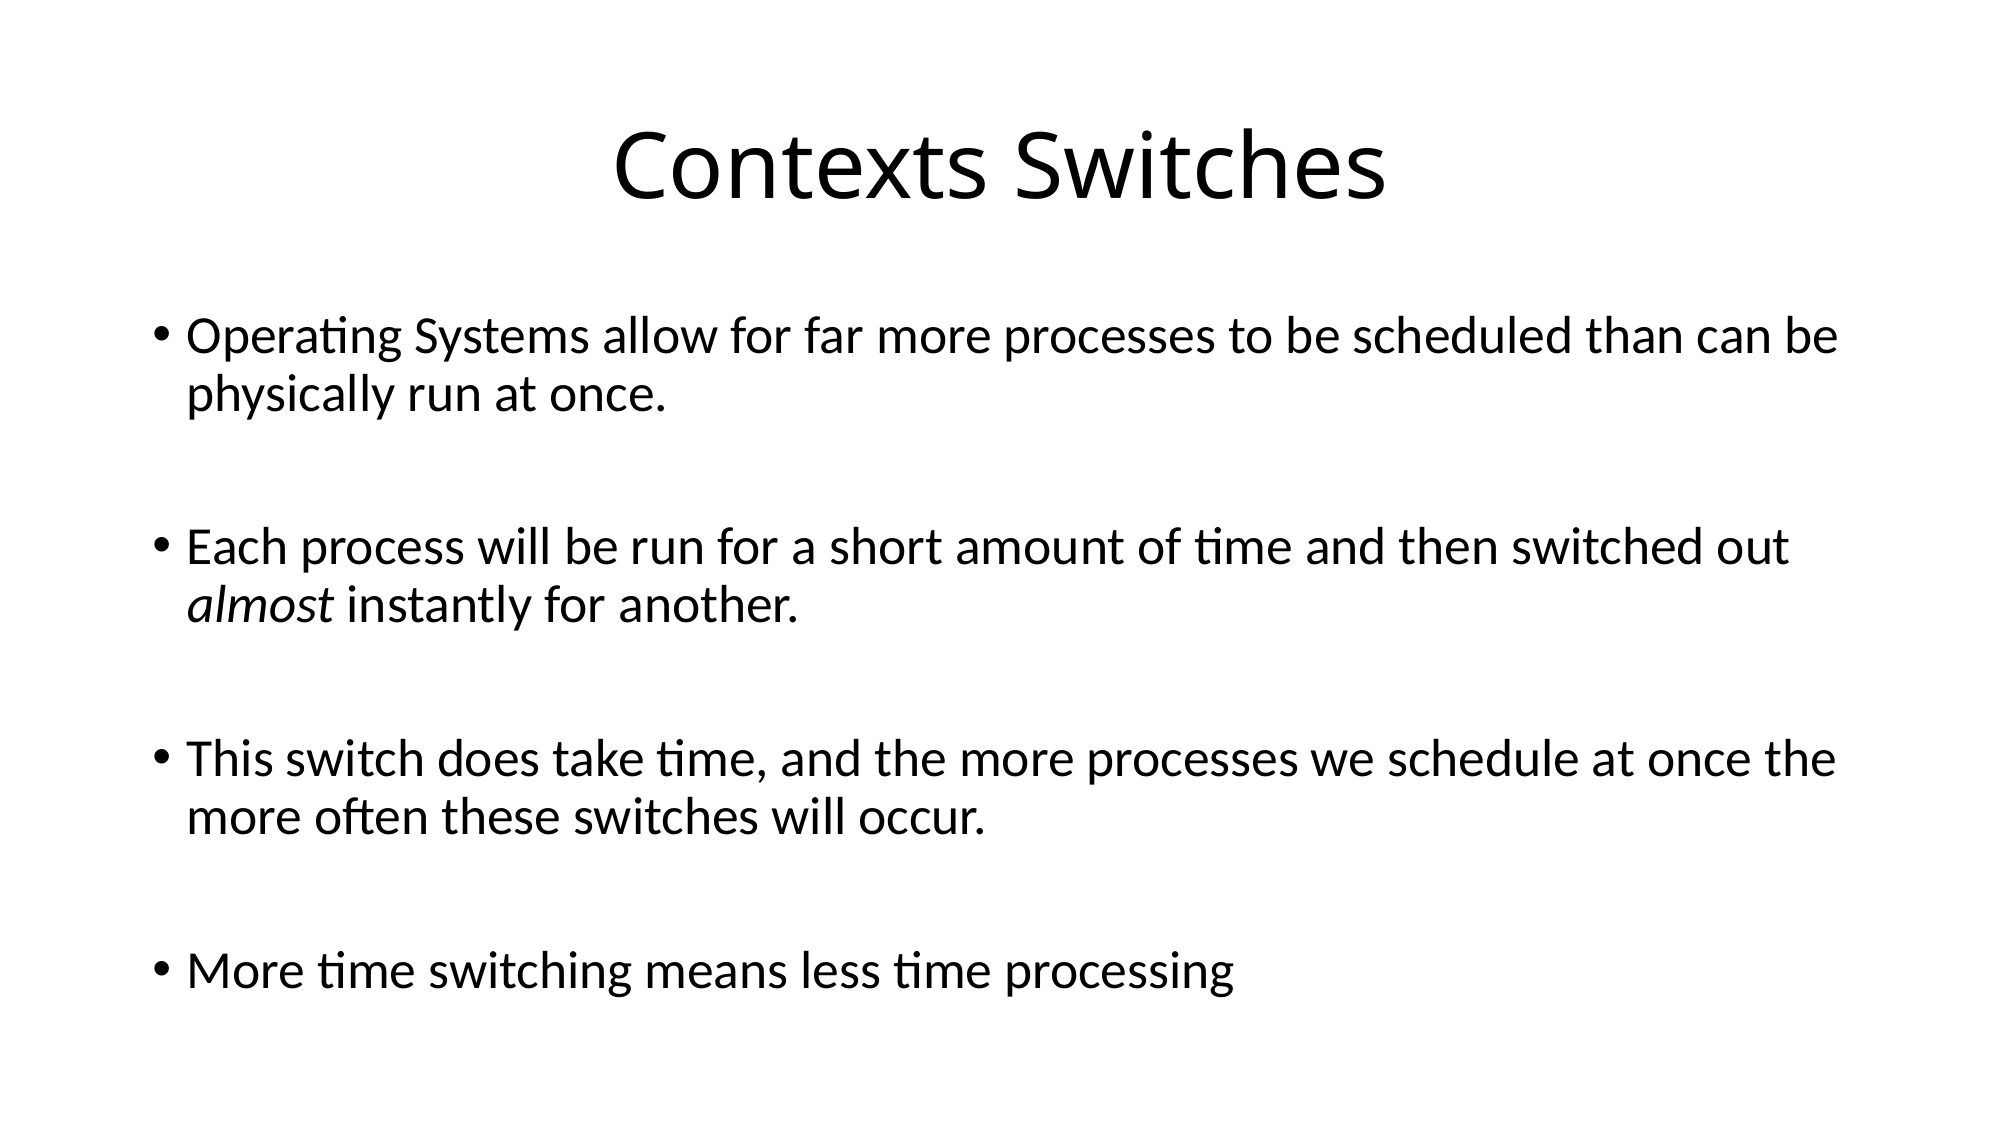

# Contexts Switches
Operating Systems allow for far more processes to be scheduled than can be physically run at once.
Each process will be run for a short amount of time and then switched out almost instantly for another.
This switch does take time, and the more processes we schedule at once the more often these switches will occur.
More time switching means less time processing